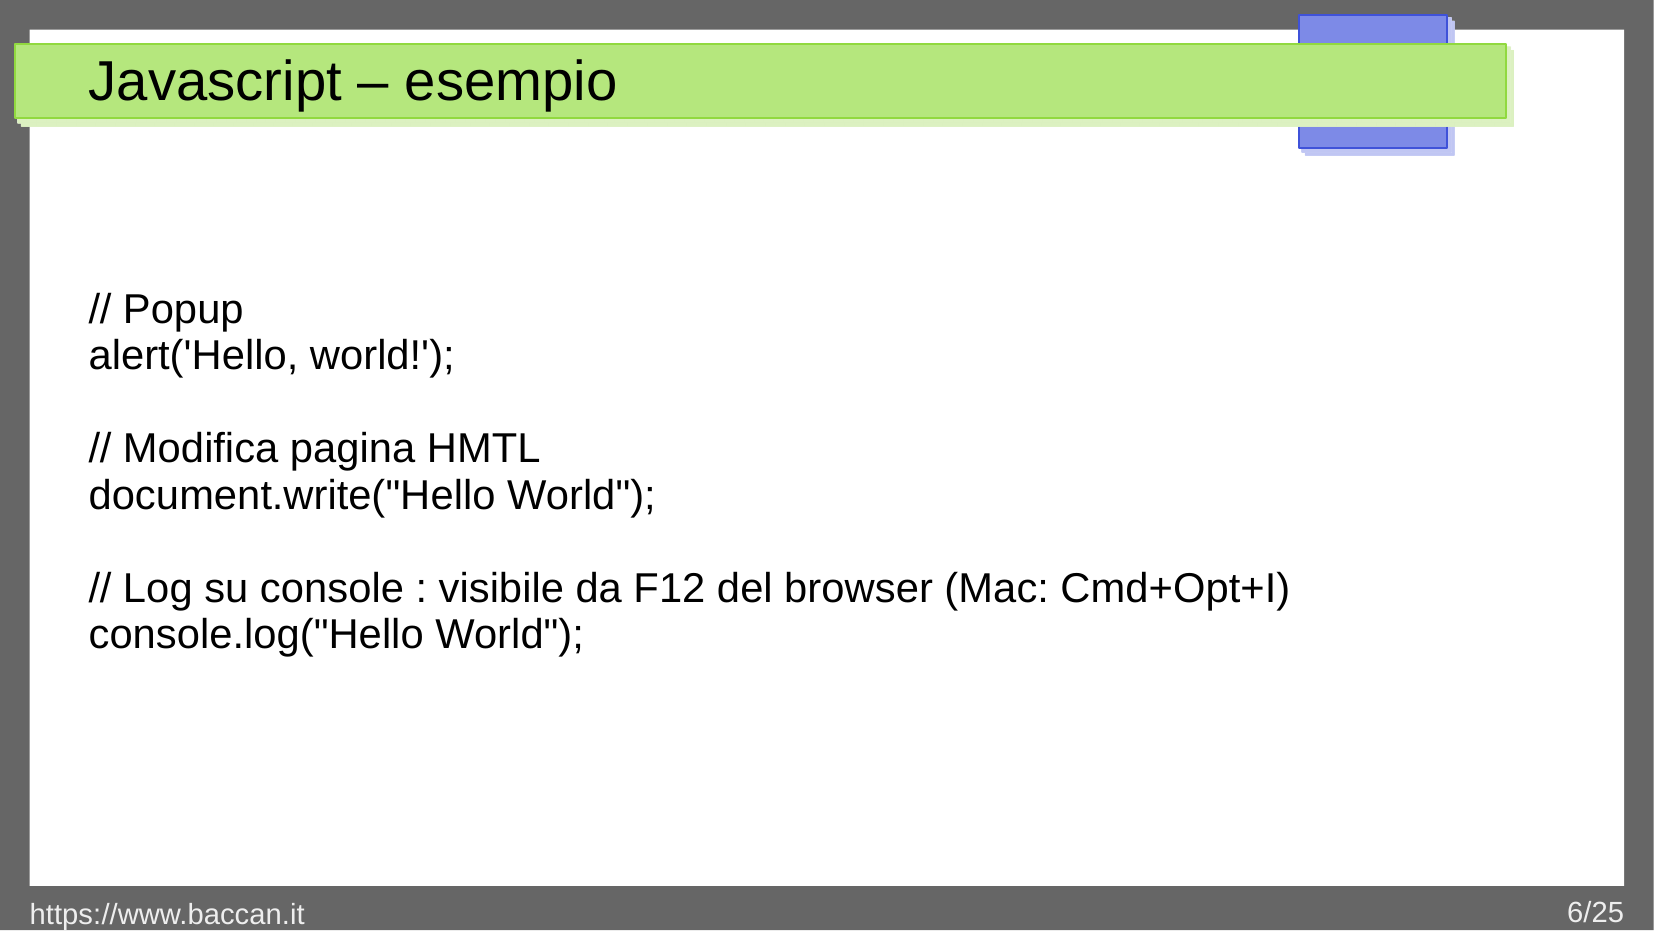

# Javascript – esempio
// Popup
alert('Hello, world!');
// Modifica pagina HMTL
document.write("Hello World");
// Log su console : visibile da F12 del browser (Mac: Cmd+Opt+I)
console.log("Hello World");
6
https://www.baccan.it